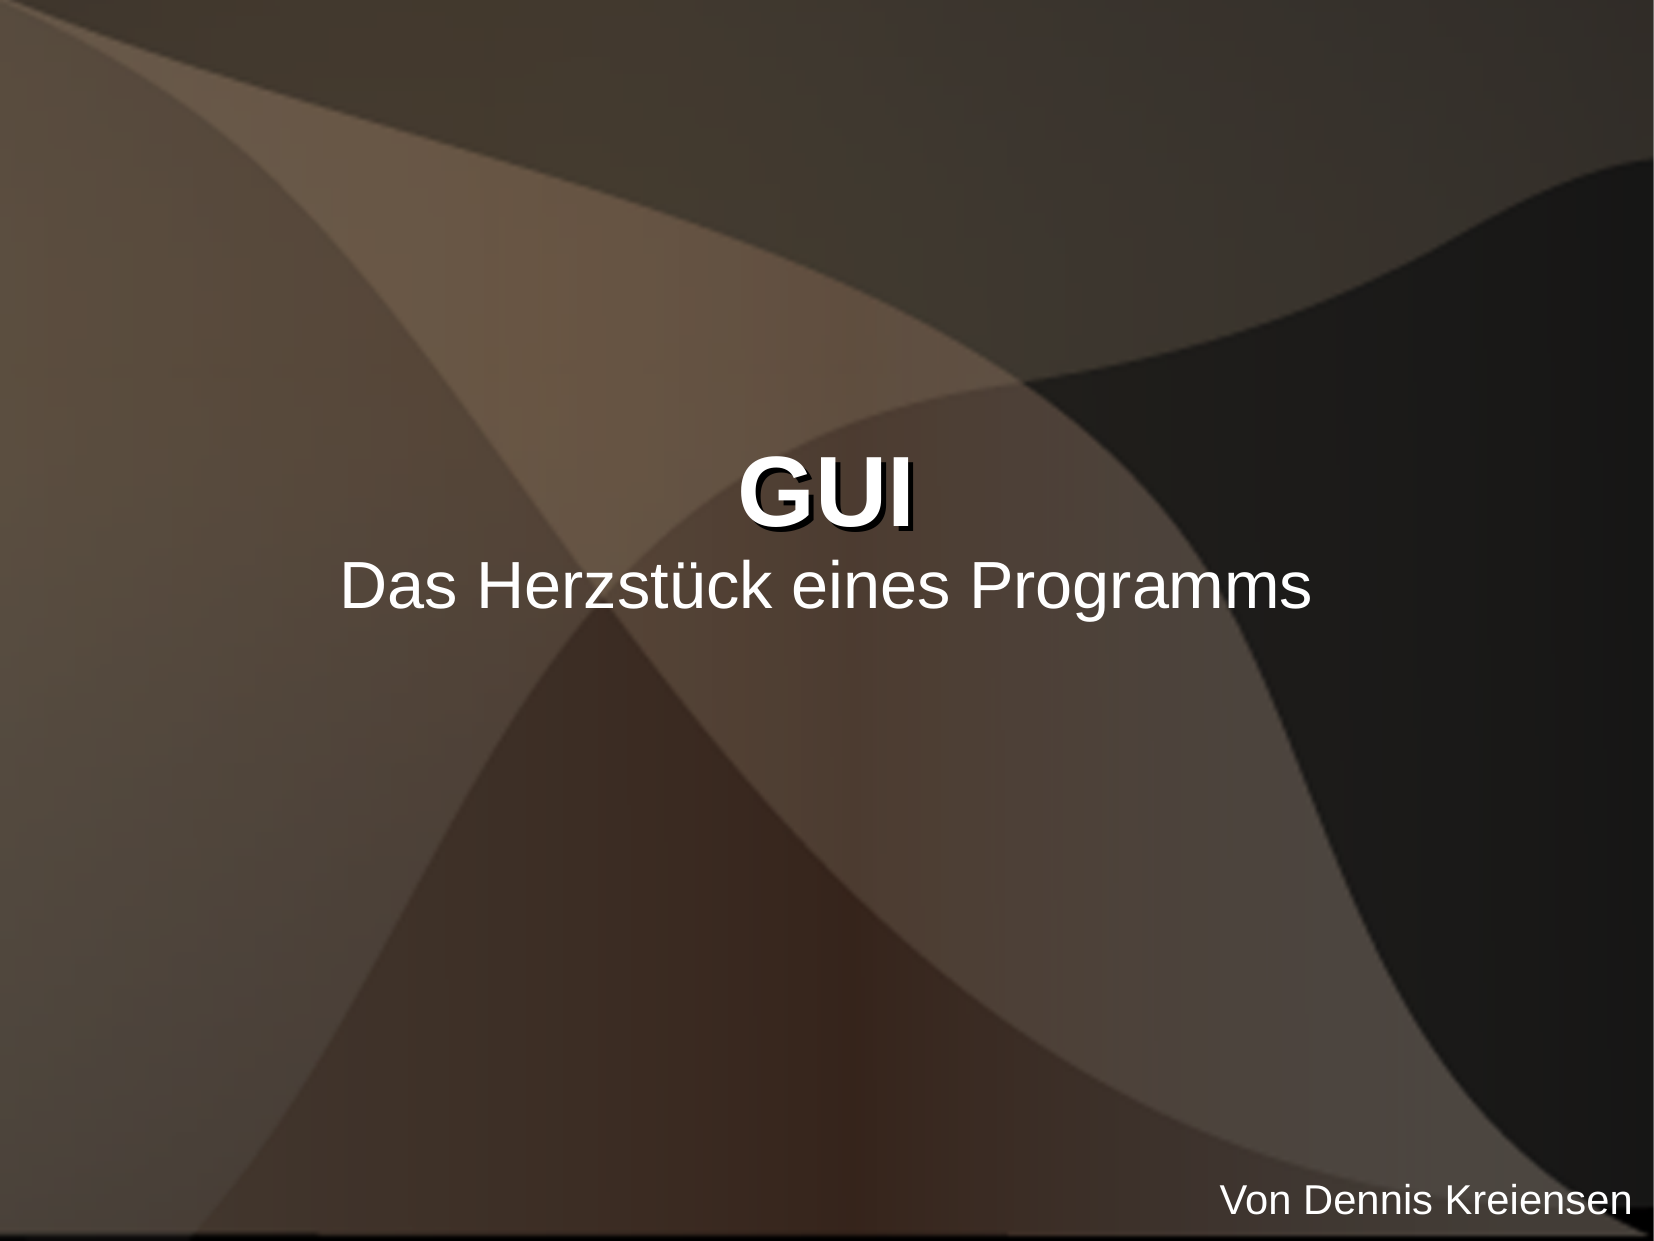

# GUI Das Herzstück eines Programms
Von Dennis Kreiensen